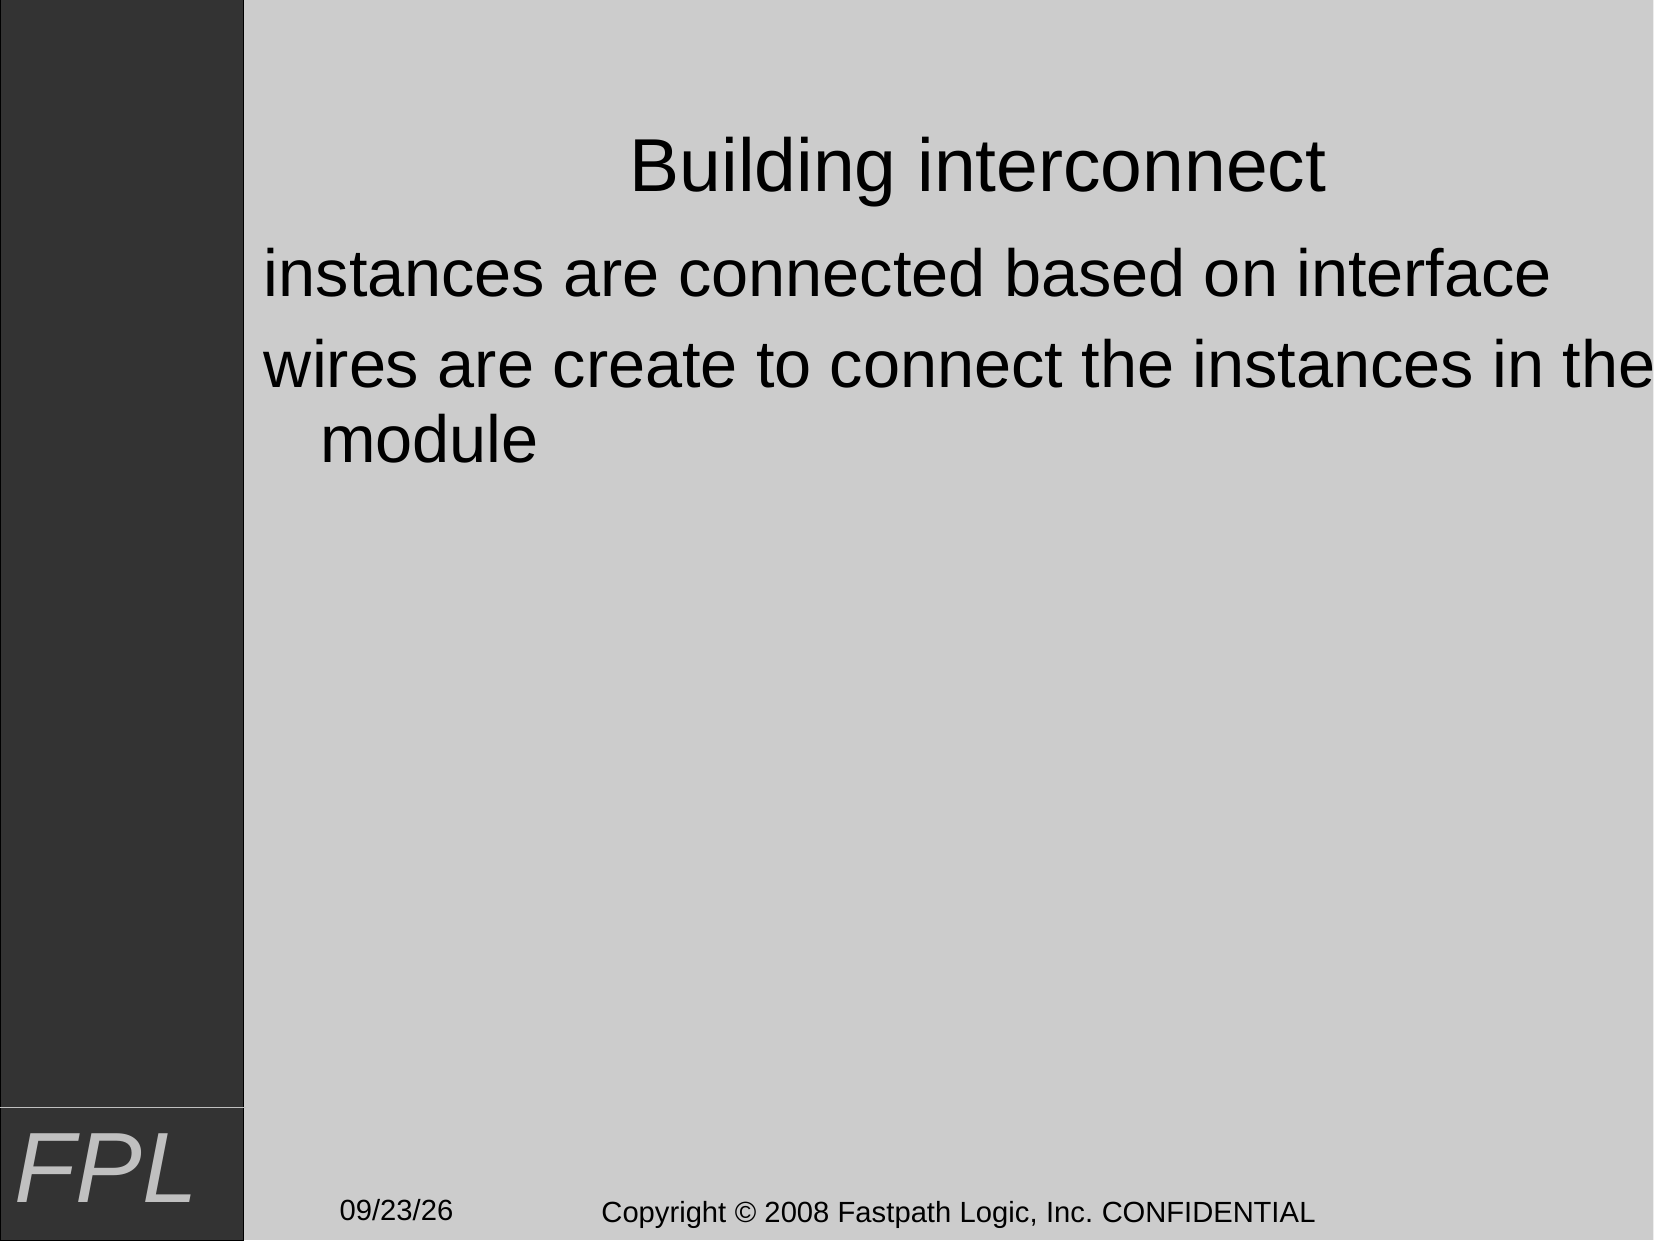

# Building interconnect
instances are connected based on interface
wires are create to connect the instances in the module
Copyright Fastpath Logic Inc. @2007